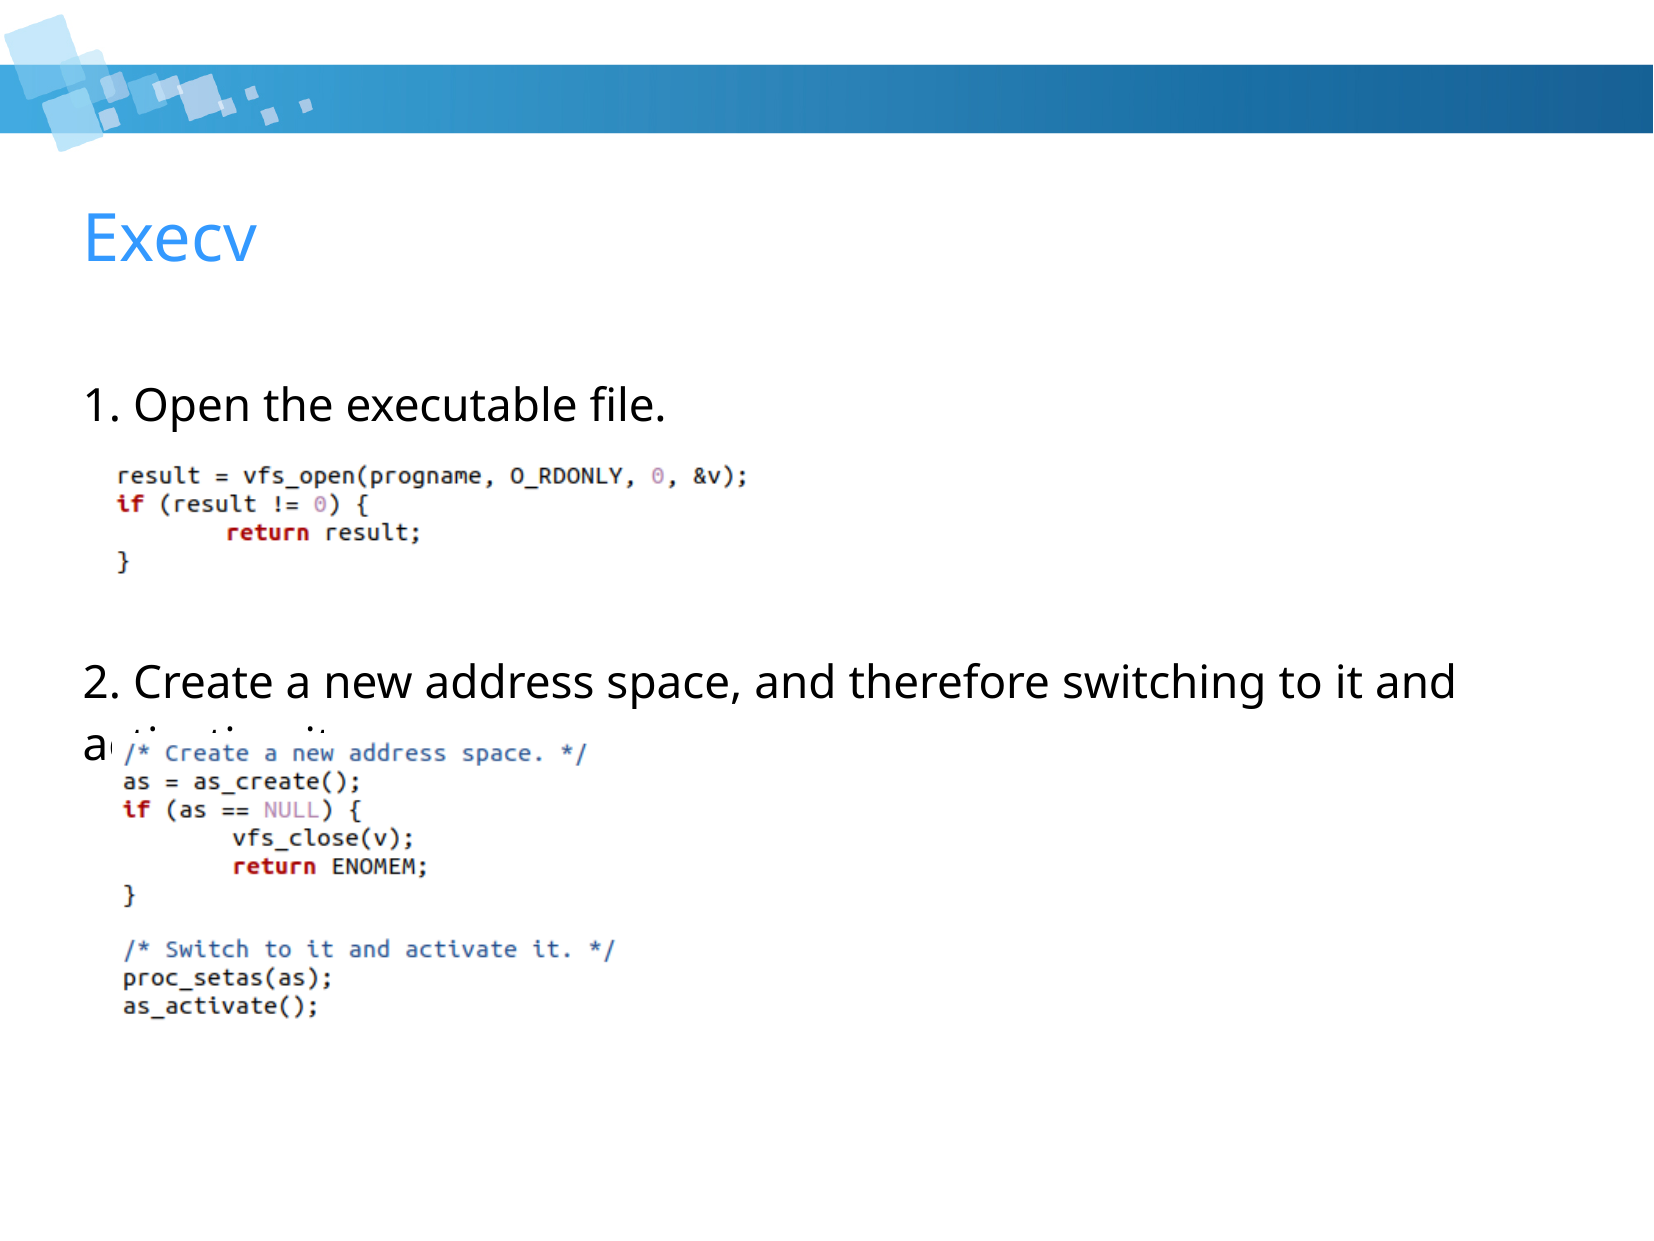

# Execv
1. Open the executable file.
2. Create a new address space, and therefore switching to it and activating it.